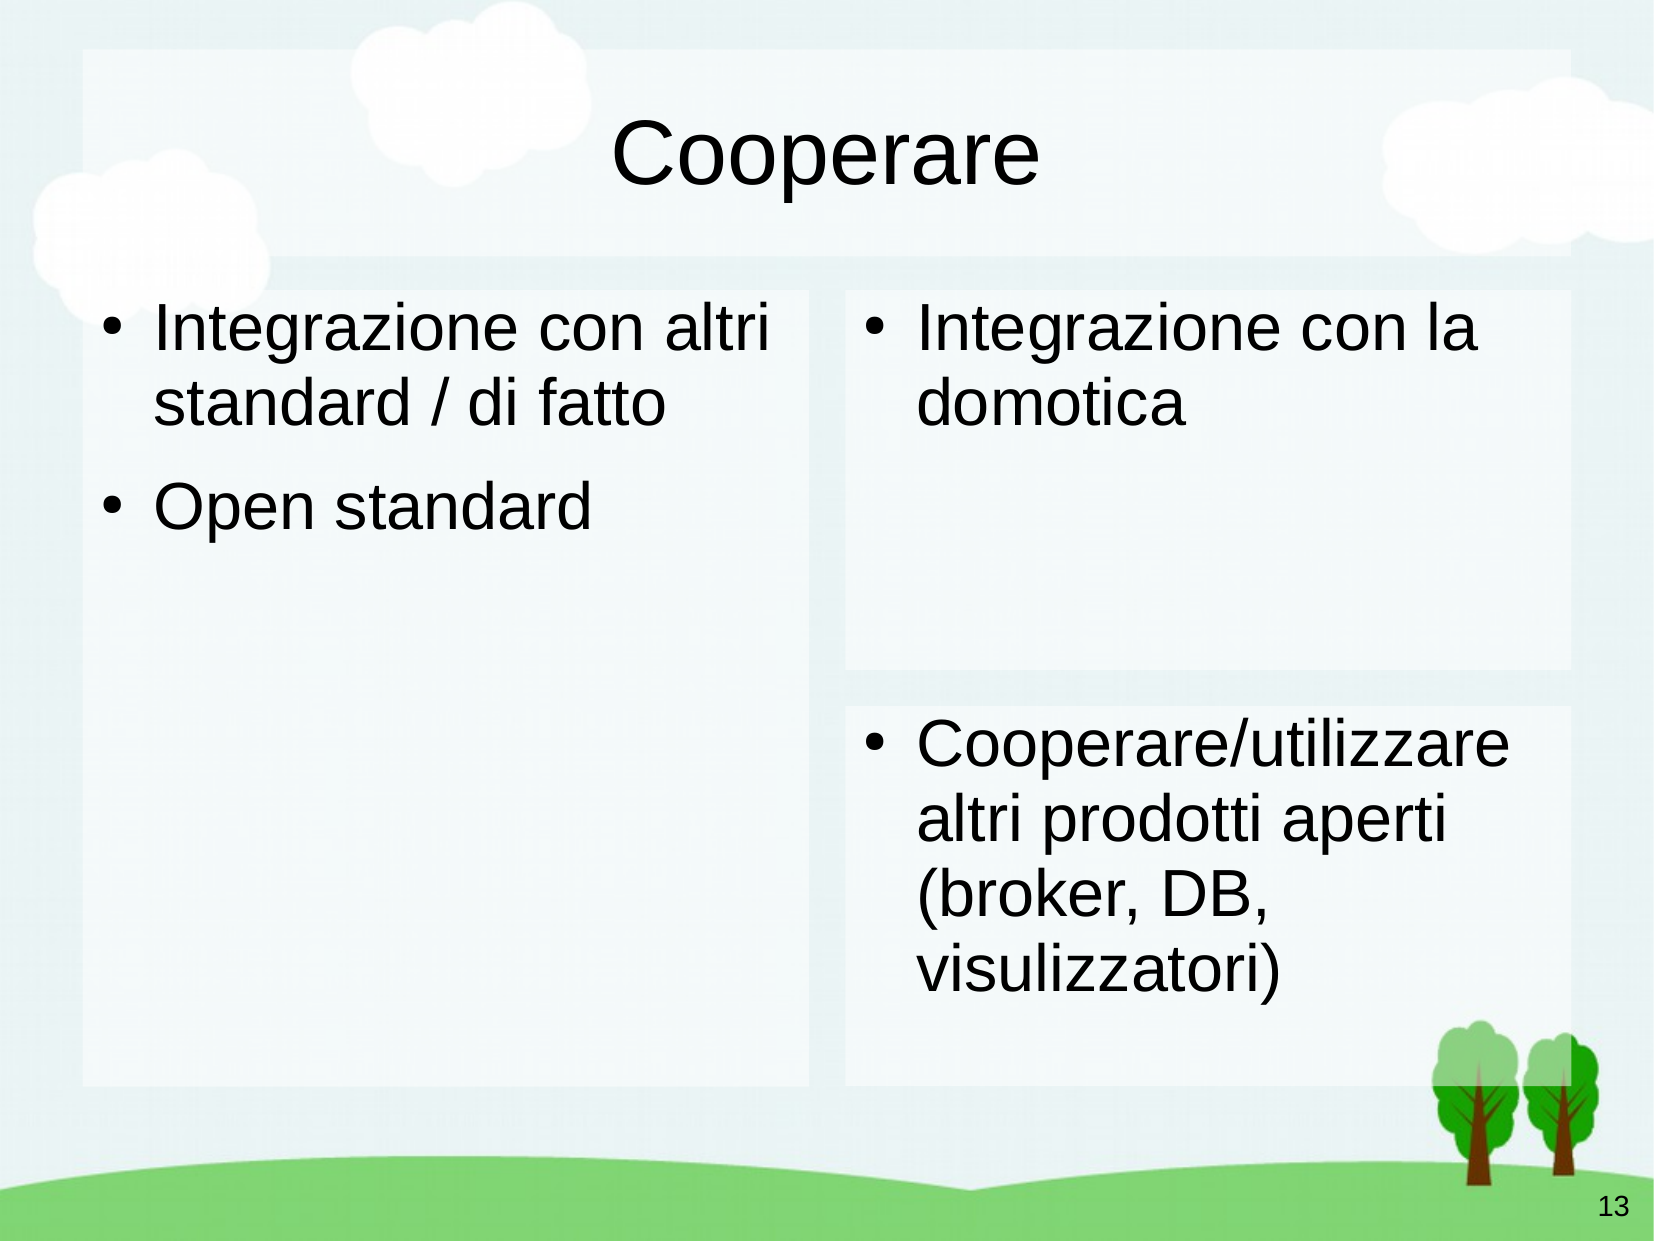

# Cooperare
Integrazione con altri standard / di fatto
Open standard
Integrazione con la domotica
Cooperare/utilizzare altri prodotti aperti (broker, DB, visulizzatori)
13